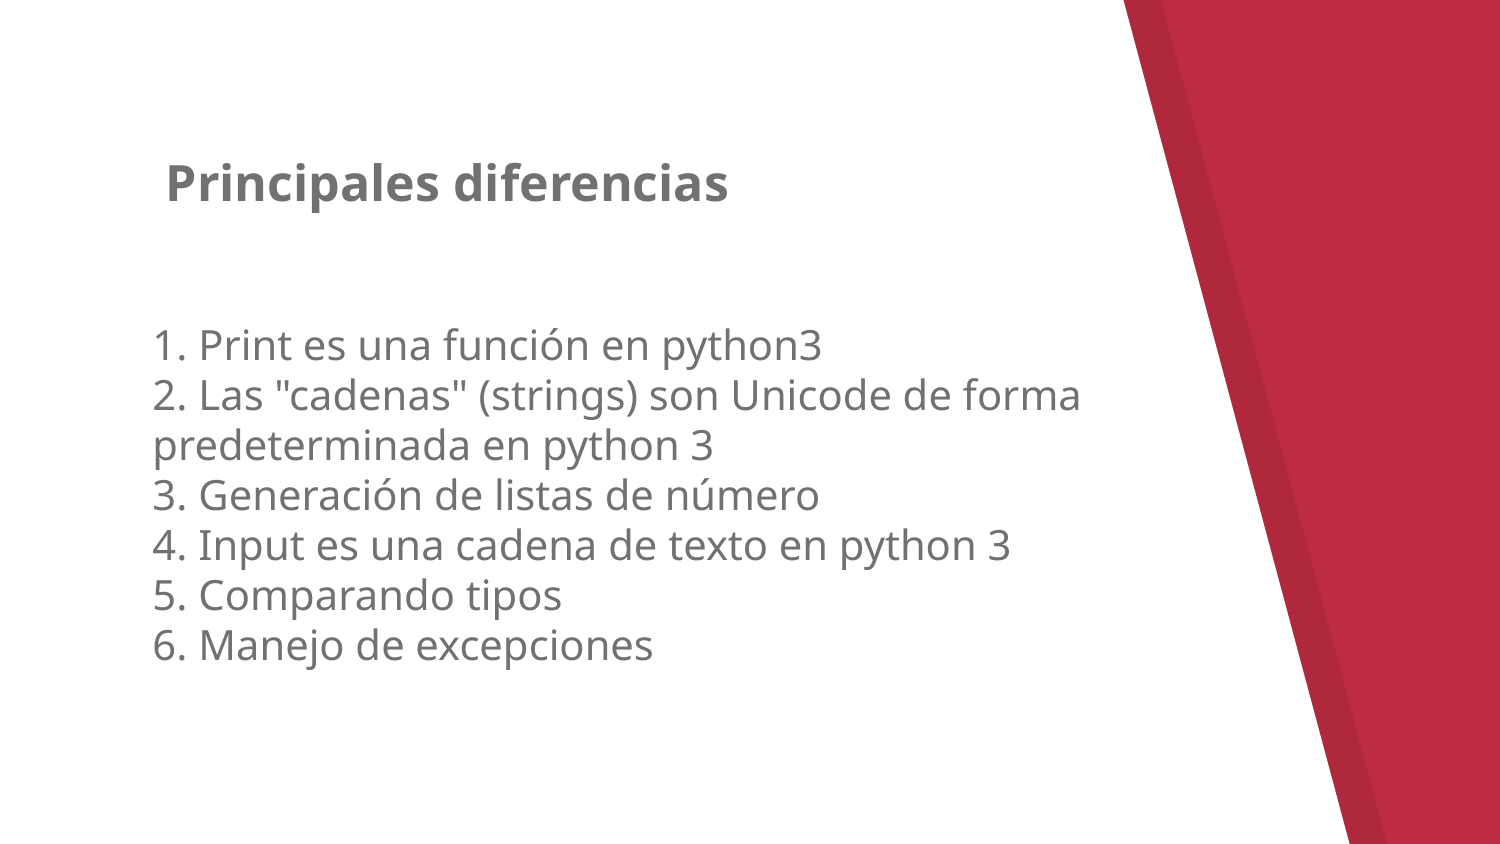

# Principales diferencias
1. Print es una función en python3
2. Las "cadenas" (strings) son Unicode de forma predeterminada en python 3
3. Generación de listas de número
4. Input es una cadena de texto en python 3
5. Comparando tipos
6. Manejo de excepciones